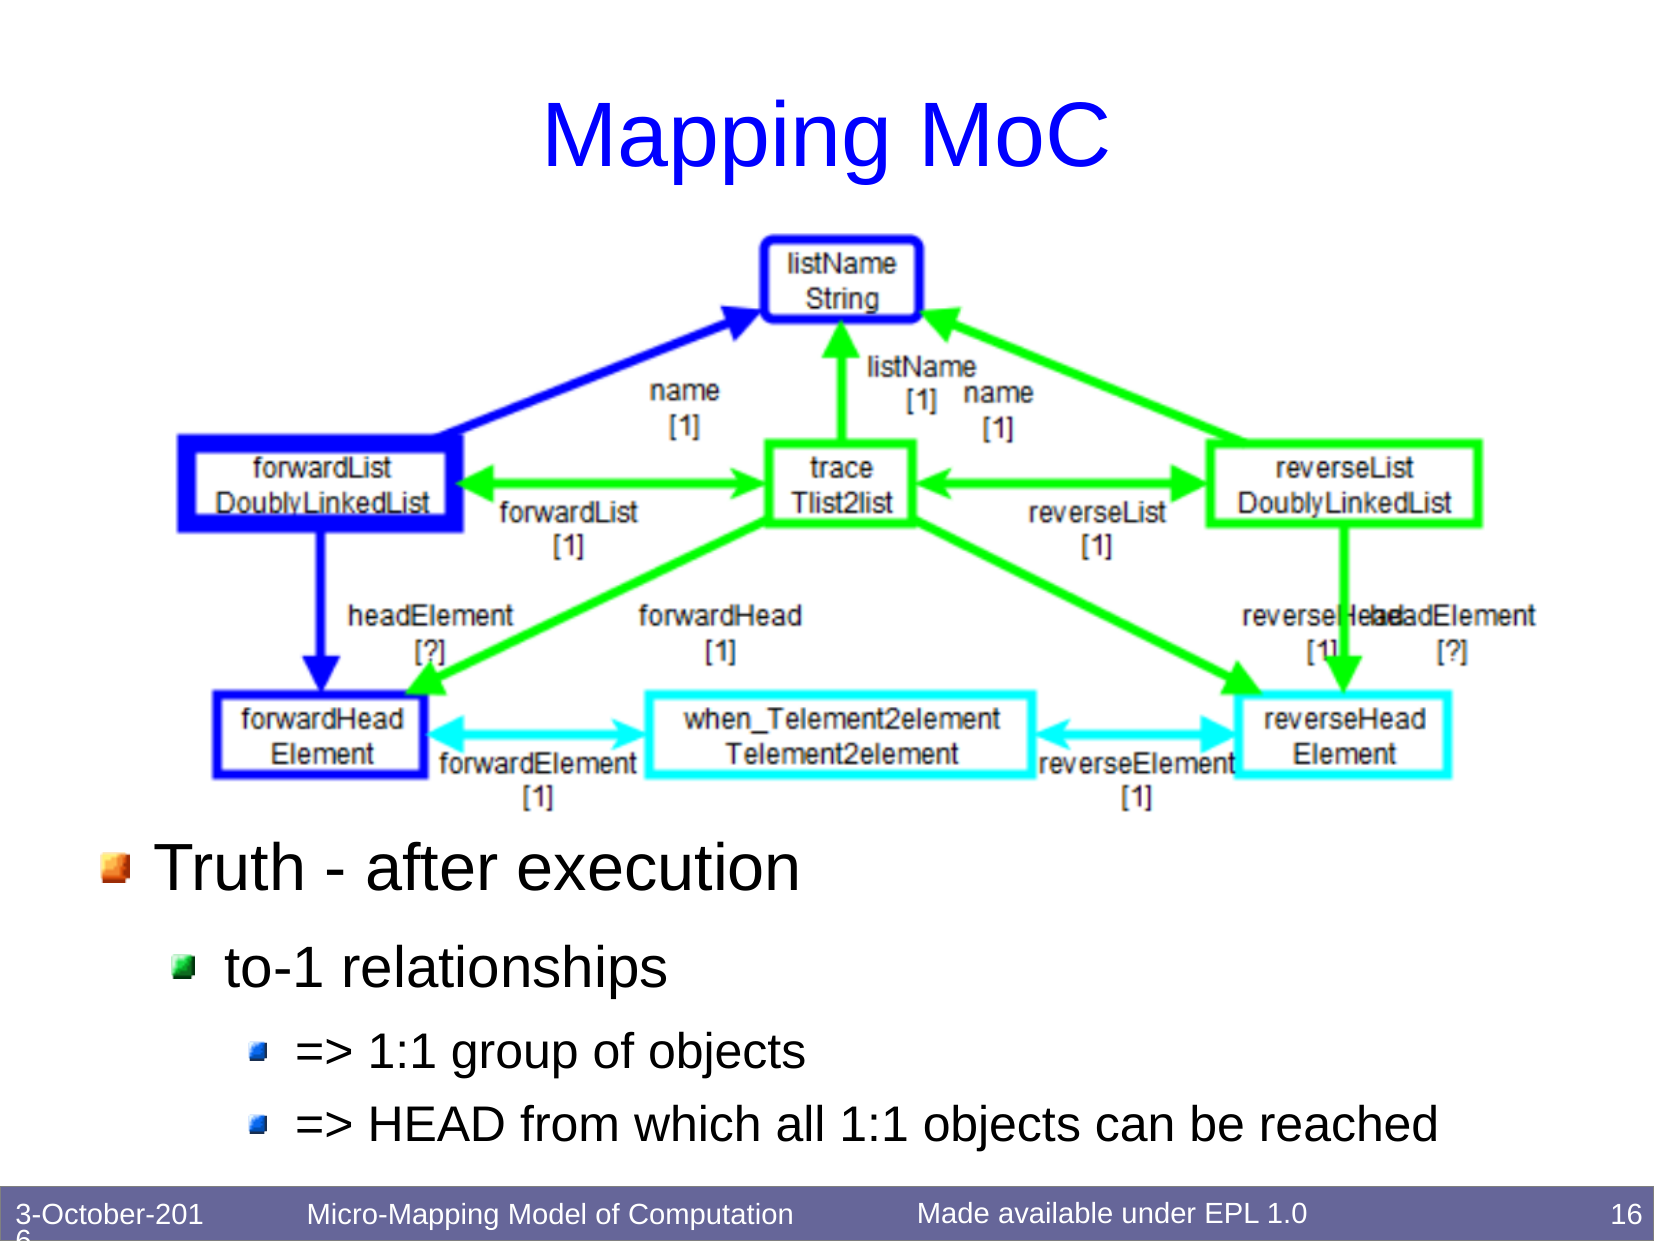

# Mapping MoC
Truth - after execution
to-1 relationships
=> 1:1 group of objects
=> HEAD from which all 1:1 objects can be reached
3-October-2016
Micro-Mapping Model of Computation
16